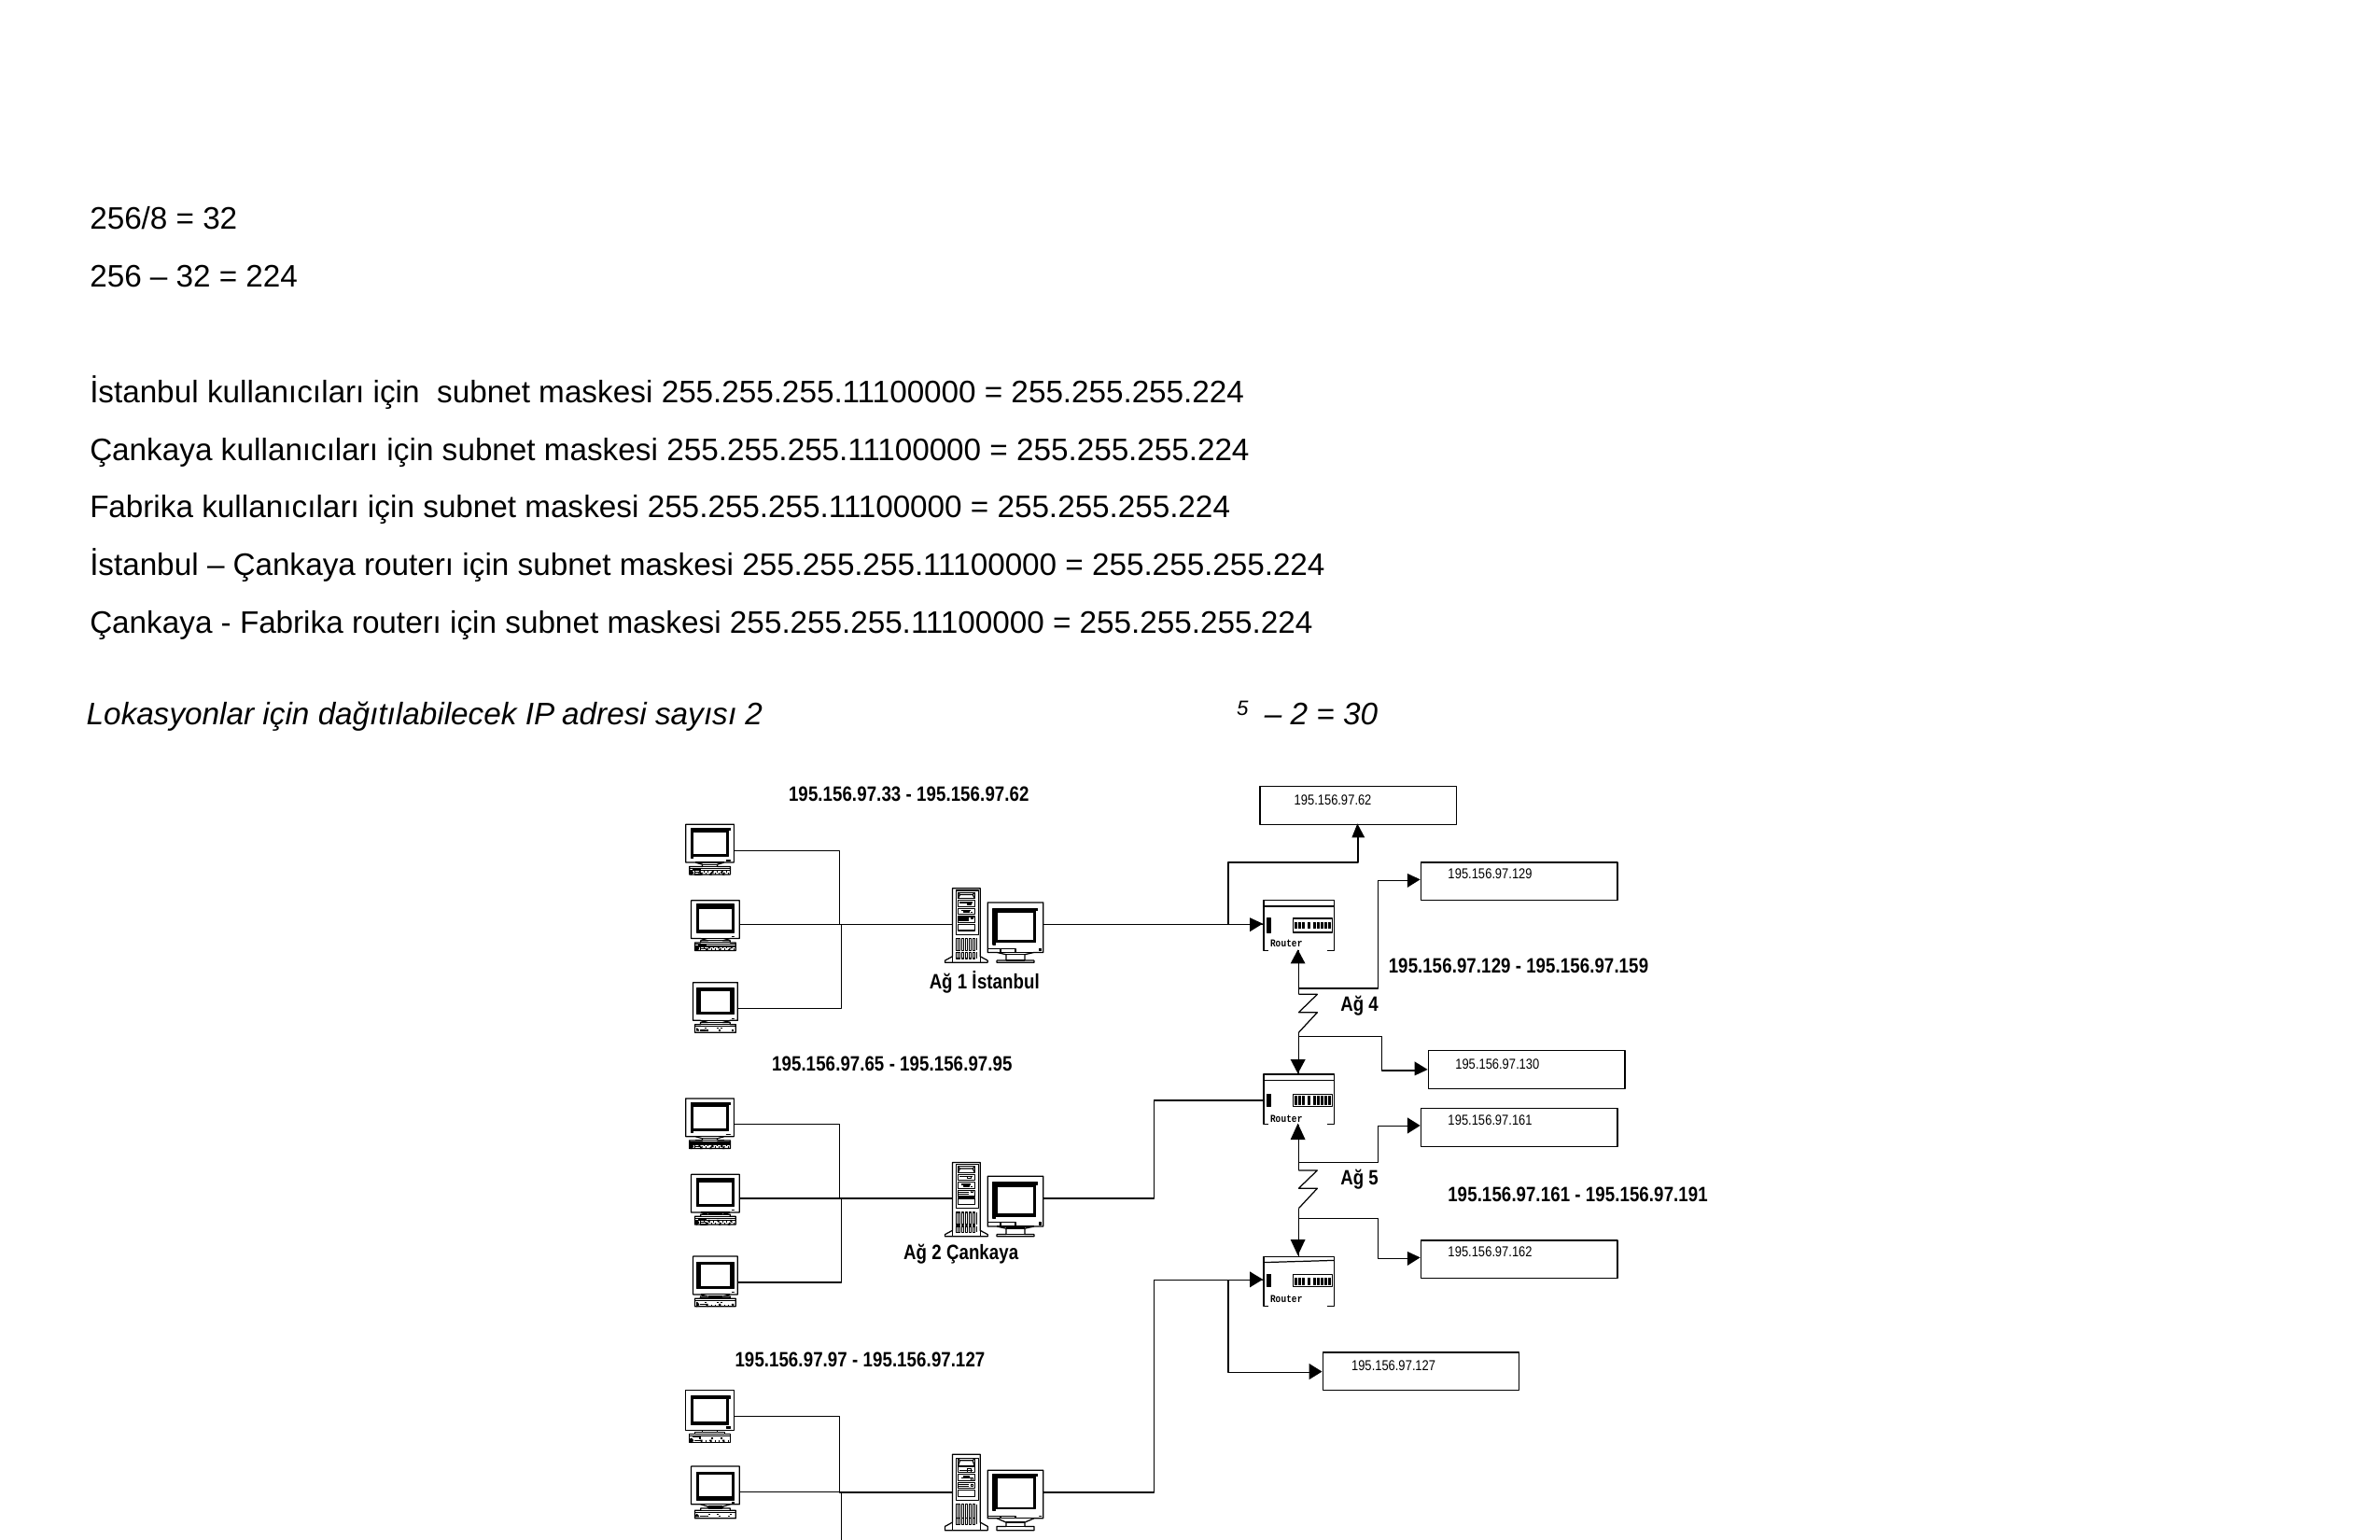

256/8 = 32
256 – 32 = 224
İstanbul kullanıcıları için subnet maskesi 255.255.255.11100000 = 255.255.255.224
Çankaya kullanıcıları için subnet maskesi 255.255.255.11100000 = 255.255.255.224
Fabrika kullanıcıları için subnet maskesi 255.255.255.11100000 = 255.255.255.224
İstanbul – Çankaya routerı için subnet maskesi 255.255.255.11100000 = 255.255.255.224
Çankaya - Fabrika routerı için subnet maskesi 255.255.255.11100000 = 255.255.255.224
Lokasyonlar için dağıtılabilecek IP adresi sayısı 2
5
 – 2 = 30
195.156.97.33 - 195.156.97.62
195.156.97.62
195.156.97.129
Router
195.156.97.129 - 195.156.97.159
Ağ 1 İstanbul
Ağ 4
195.156.97.65 - 195.156.97.95
195.156.97.130
195.156.97.161
Router
Ağ 5
195.156.97.161 - 195.156.97.191
Ağ 2 Çankaya
195.156.97.162
Router
195.156.97.97 - 195.156.97.127
195.156.97.127
Ağ 3 Fabrika